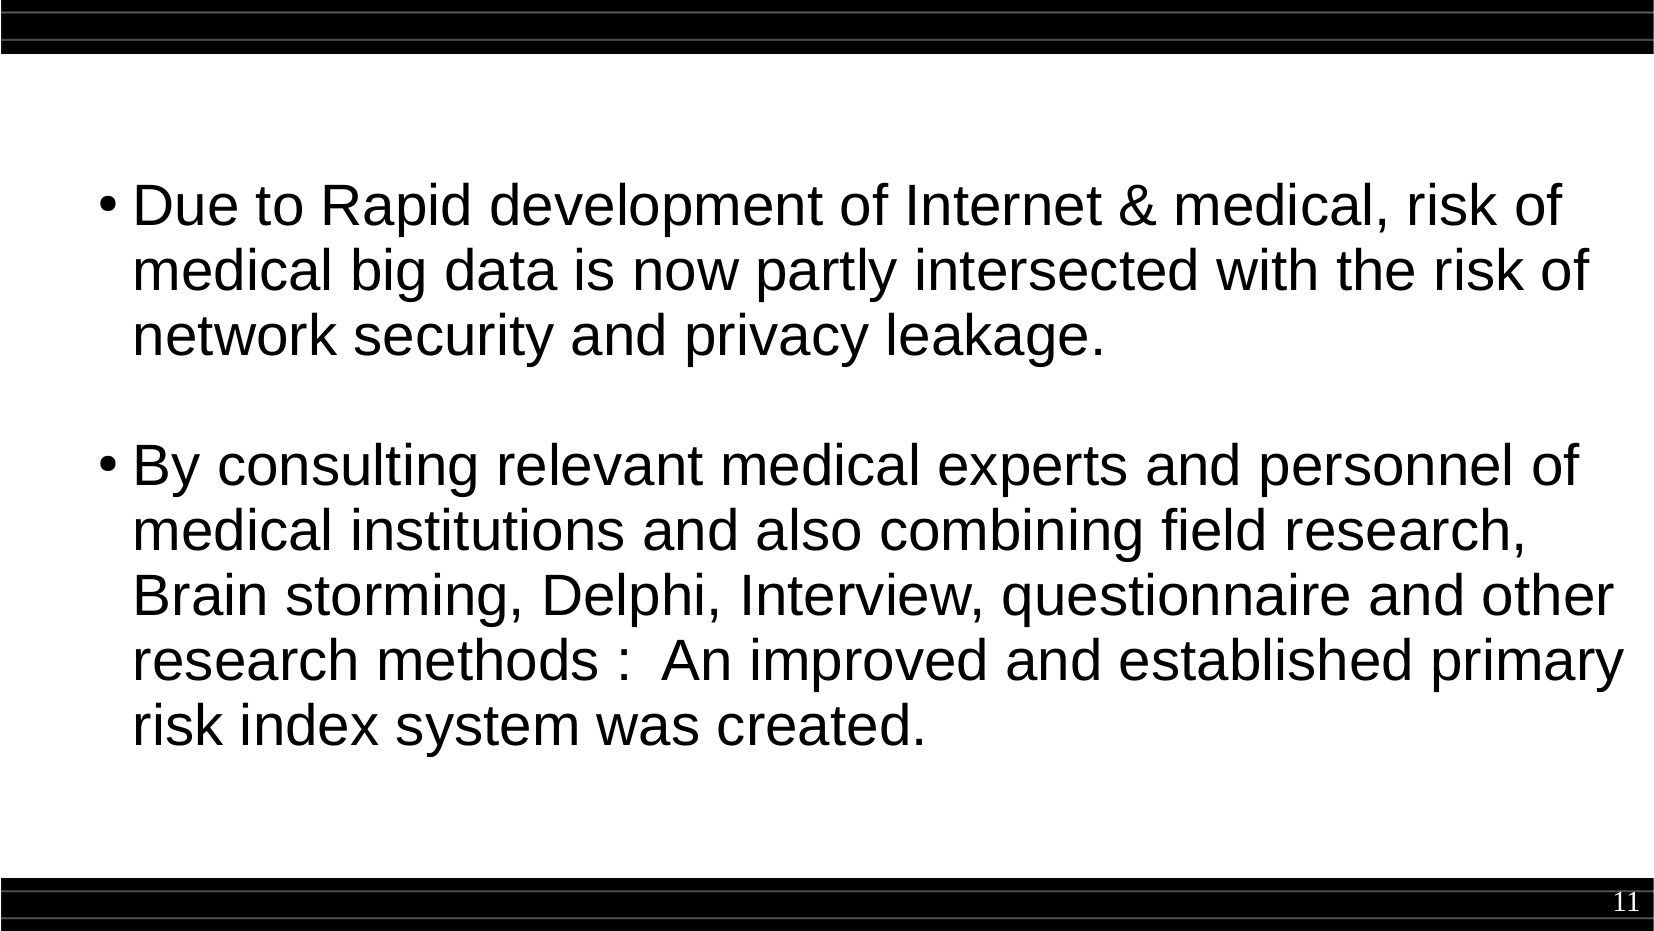

Due to Rapid development of Internet & medical, risk of
medical big data is now partly intersected with the risk of
network security and privacy leakage.
By consulting relevant medical experts and personnel of
medical institutions and also combining field research,
Brain storming, Delphi, Interview, questionnaire and other
research methods : An improved and established primary
risk index system was created.